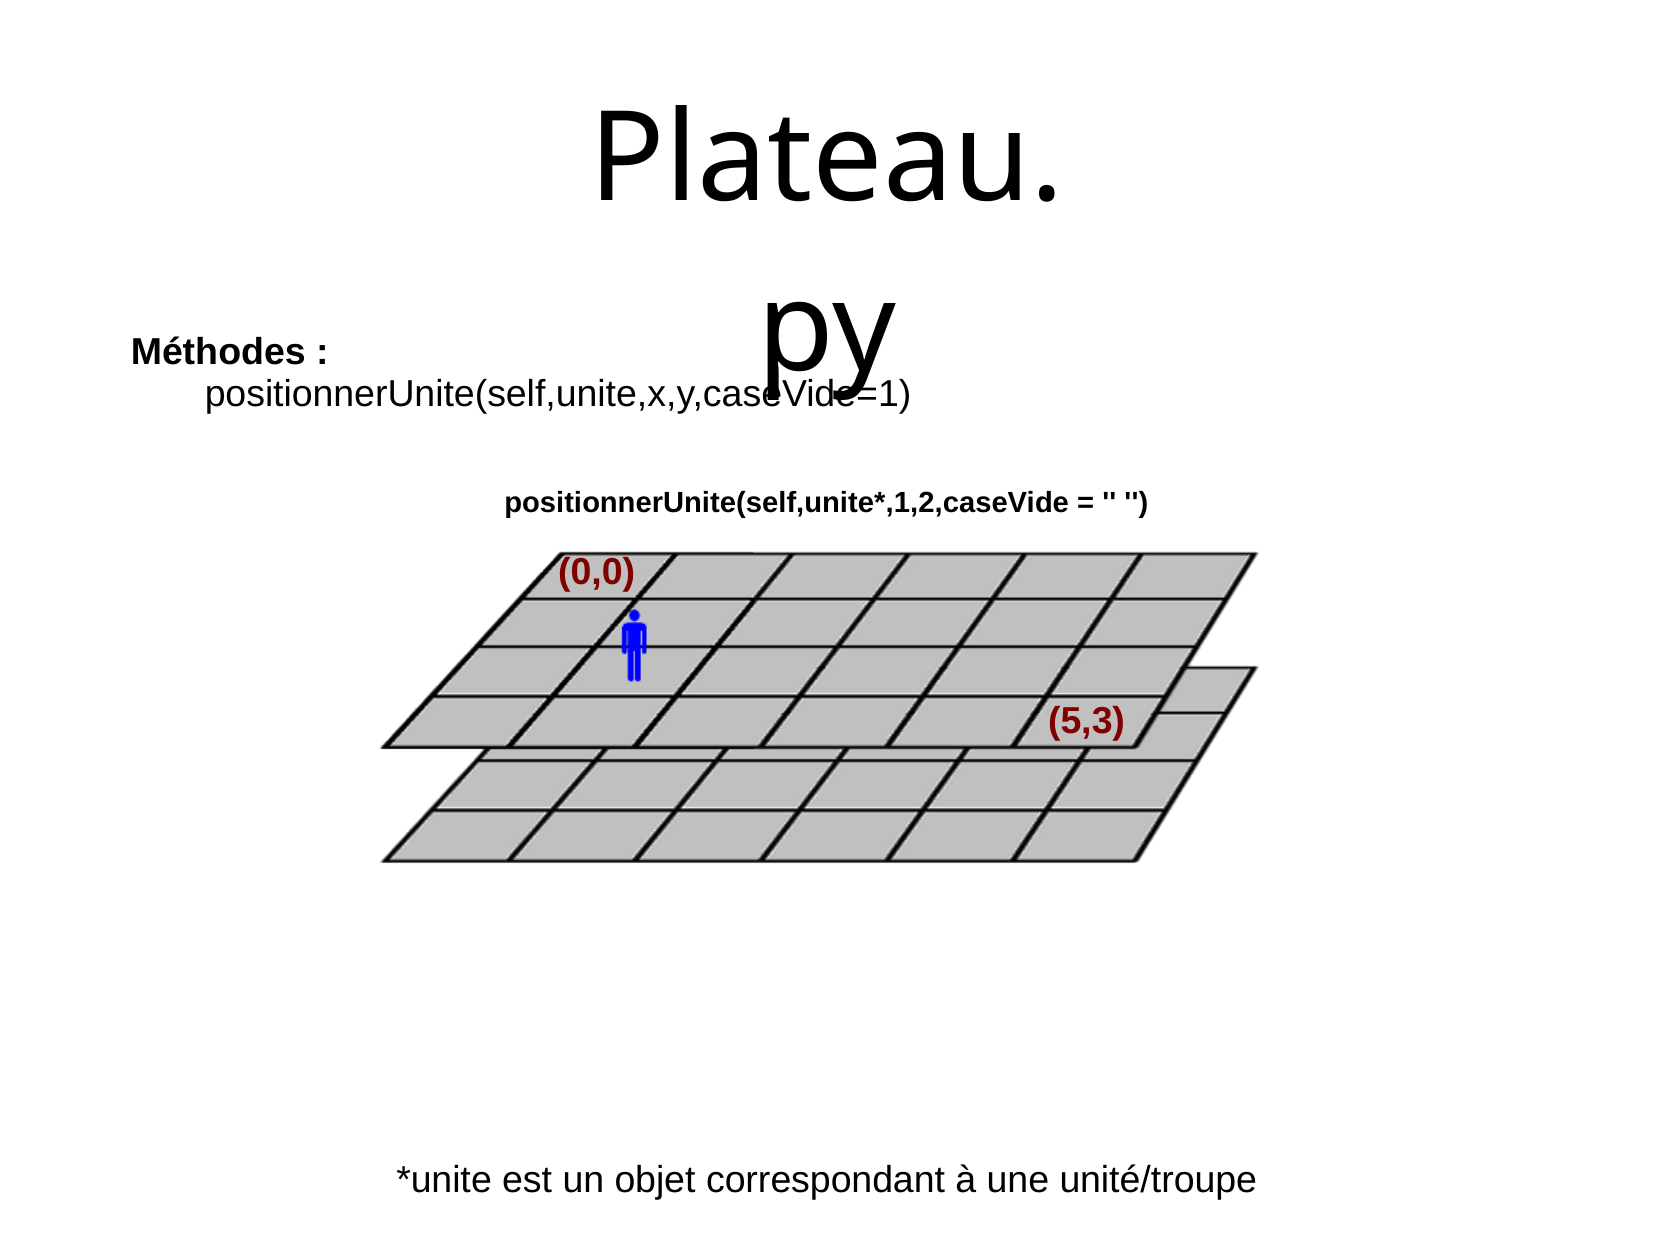

Plateau.py
Méthodes :
	positionnerUnite(self,unite,x,y,caseVide=1)
positionnerUnite(self,unite*,1,2,caseVide = '' '')
(0,0)
(5,3)
*unite est un objet correspondant à une unité/troupe